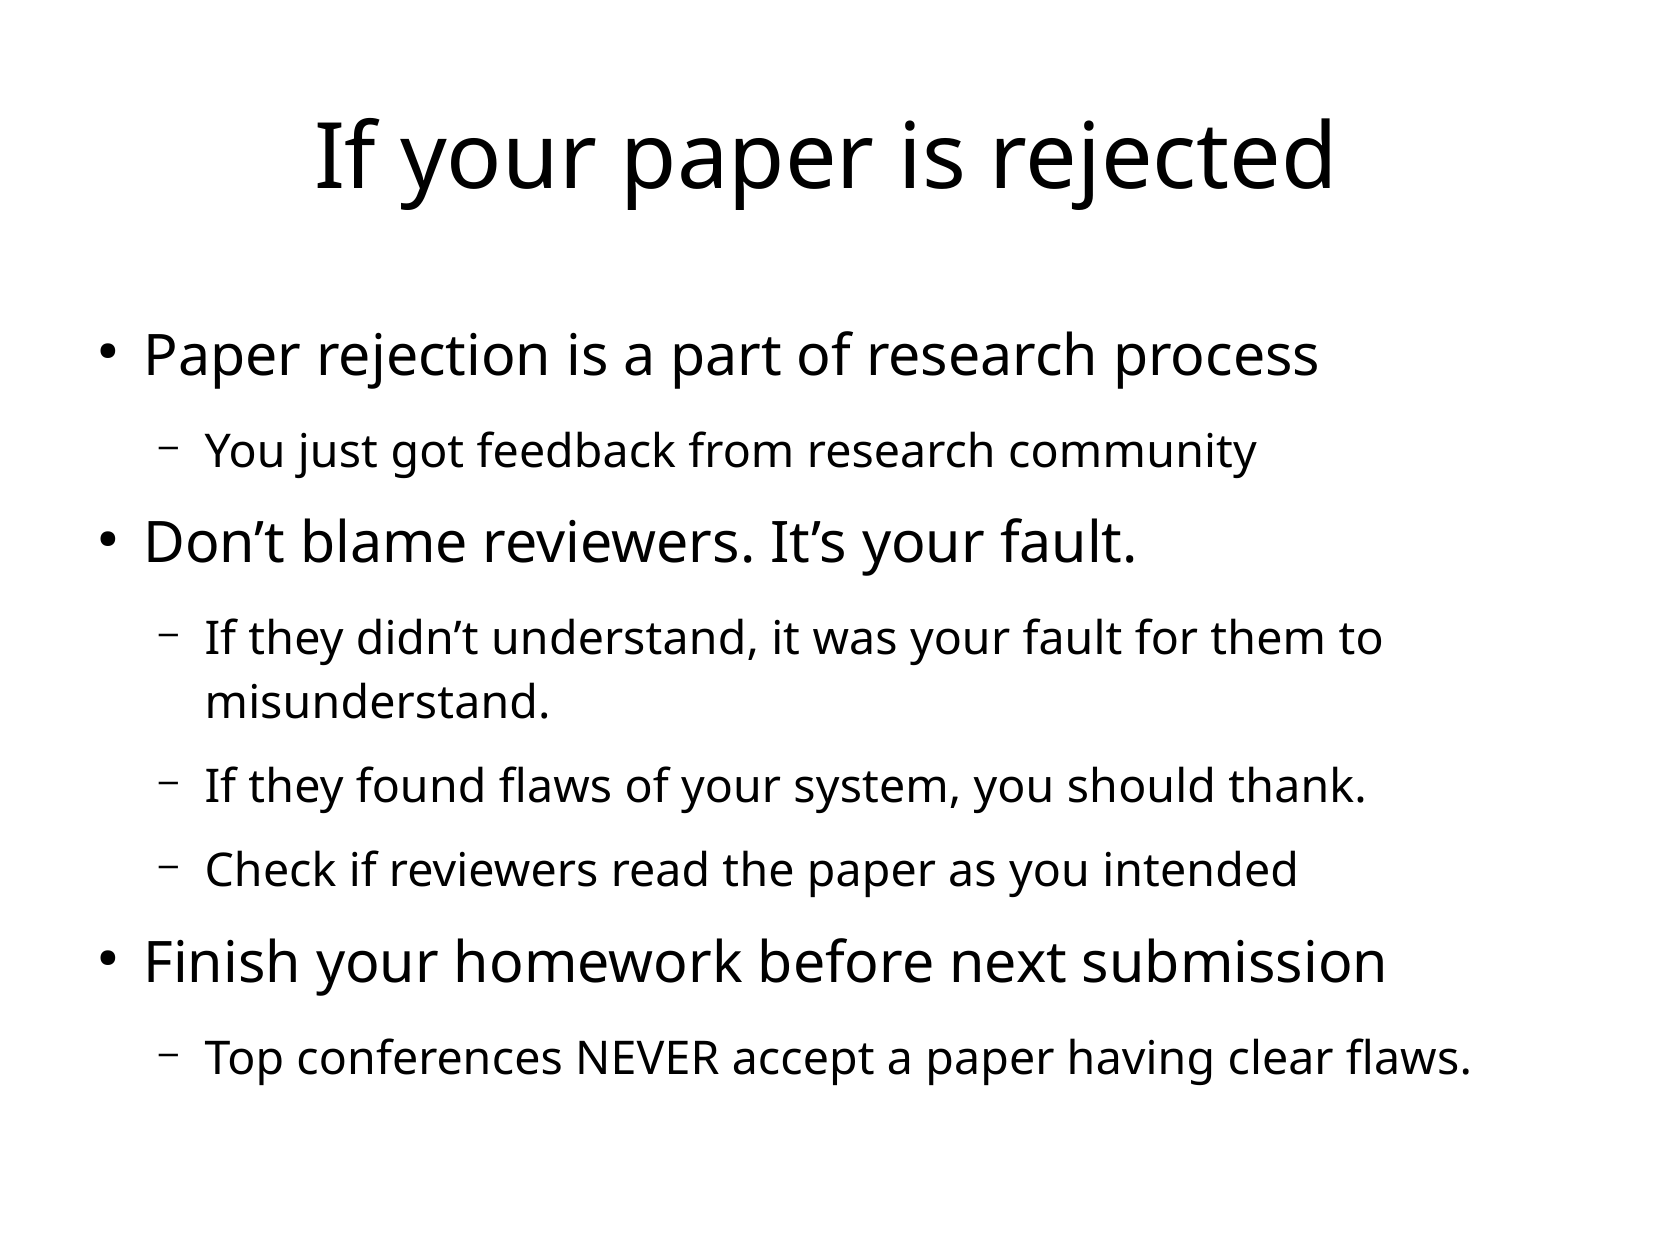

# If your paper is rejected
Paper rejection is a part of research process
You just got feedback from research community
Don’t blame reviewers. It’s your fault.
If they didn’t understand, it was your fault for them to misunderstand.
If they found flaws of your system, you should thank.
Check if reviewers read the paper as you intended
Finish your homework before next submission
Top conferences NEVER accept a paper having clear flaws.